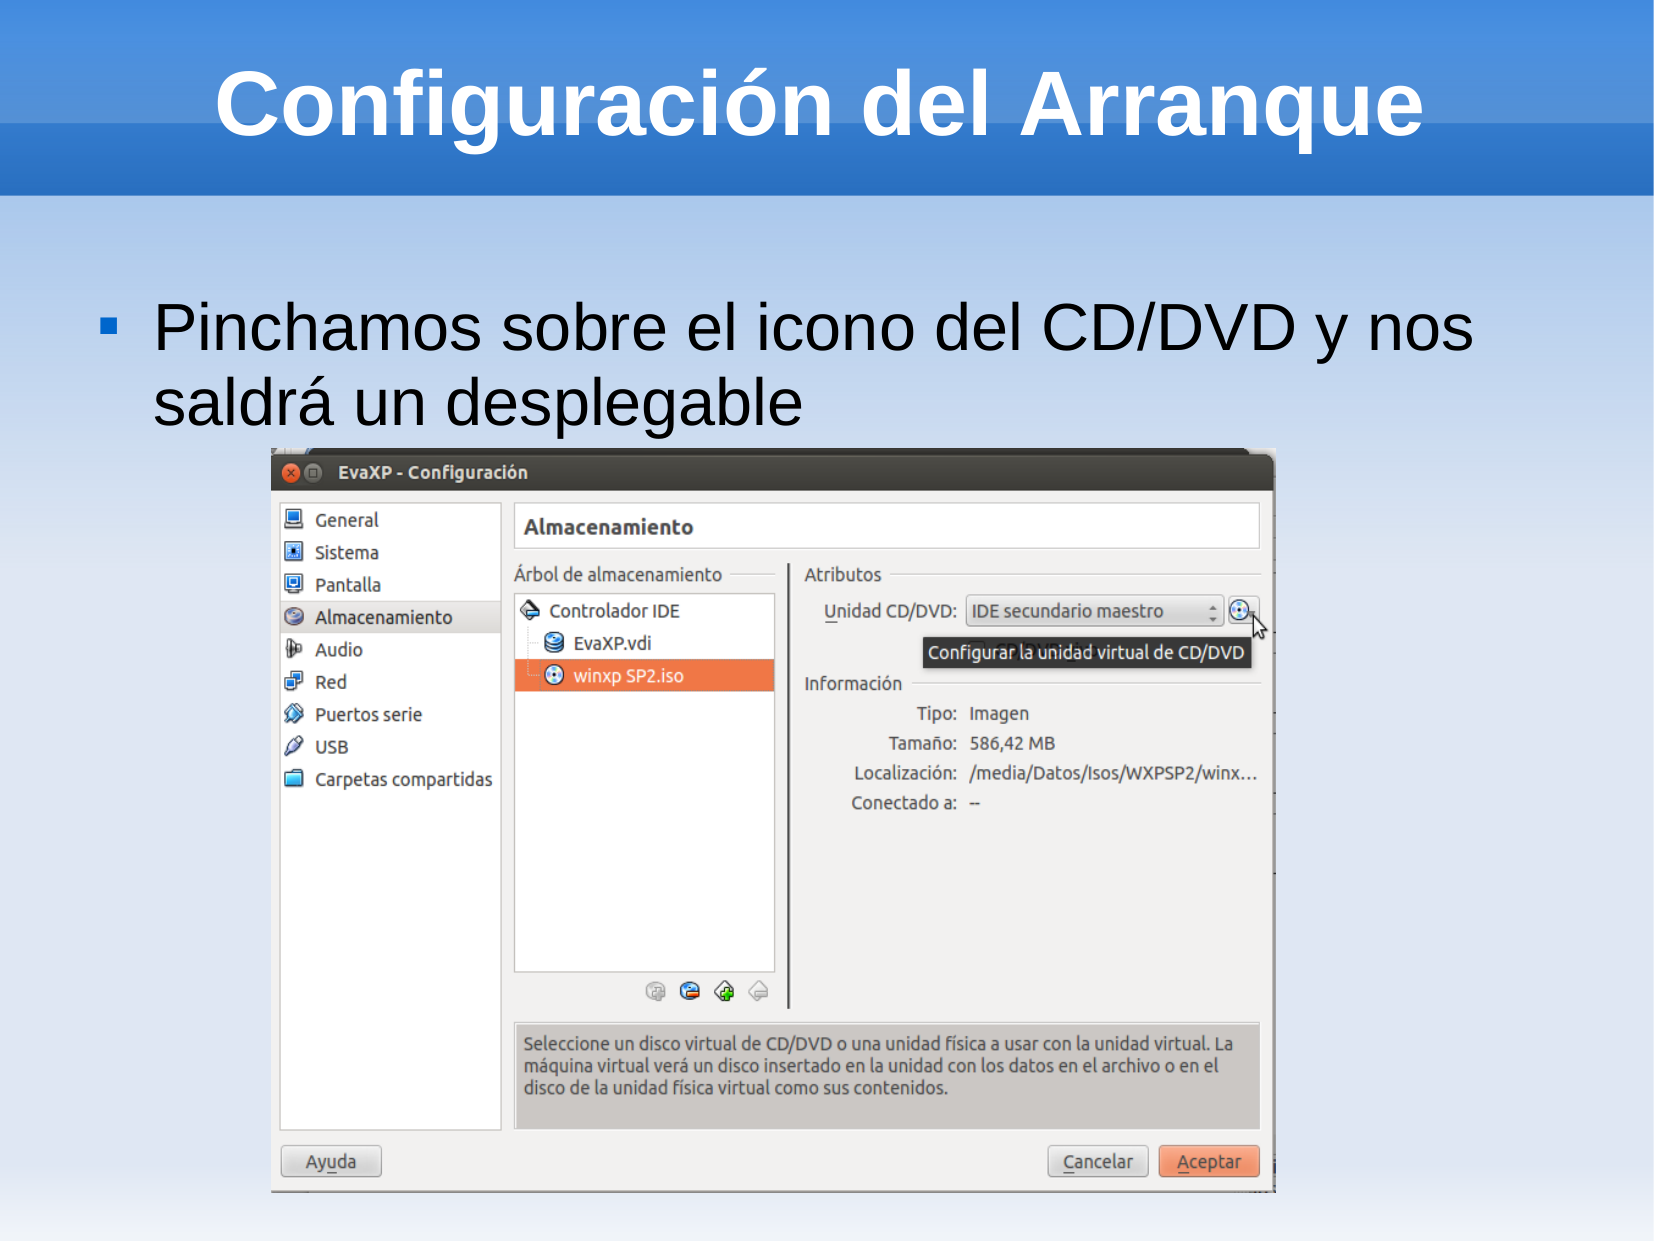

# Configuración del Arranque
Pinchamos sobre el icono del CD/DVD y nos saldrá un desplegable